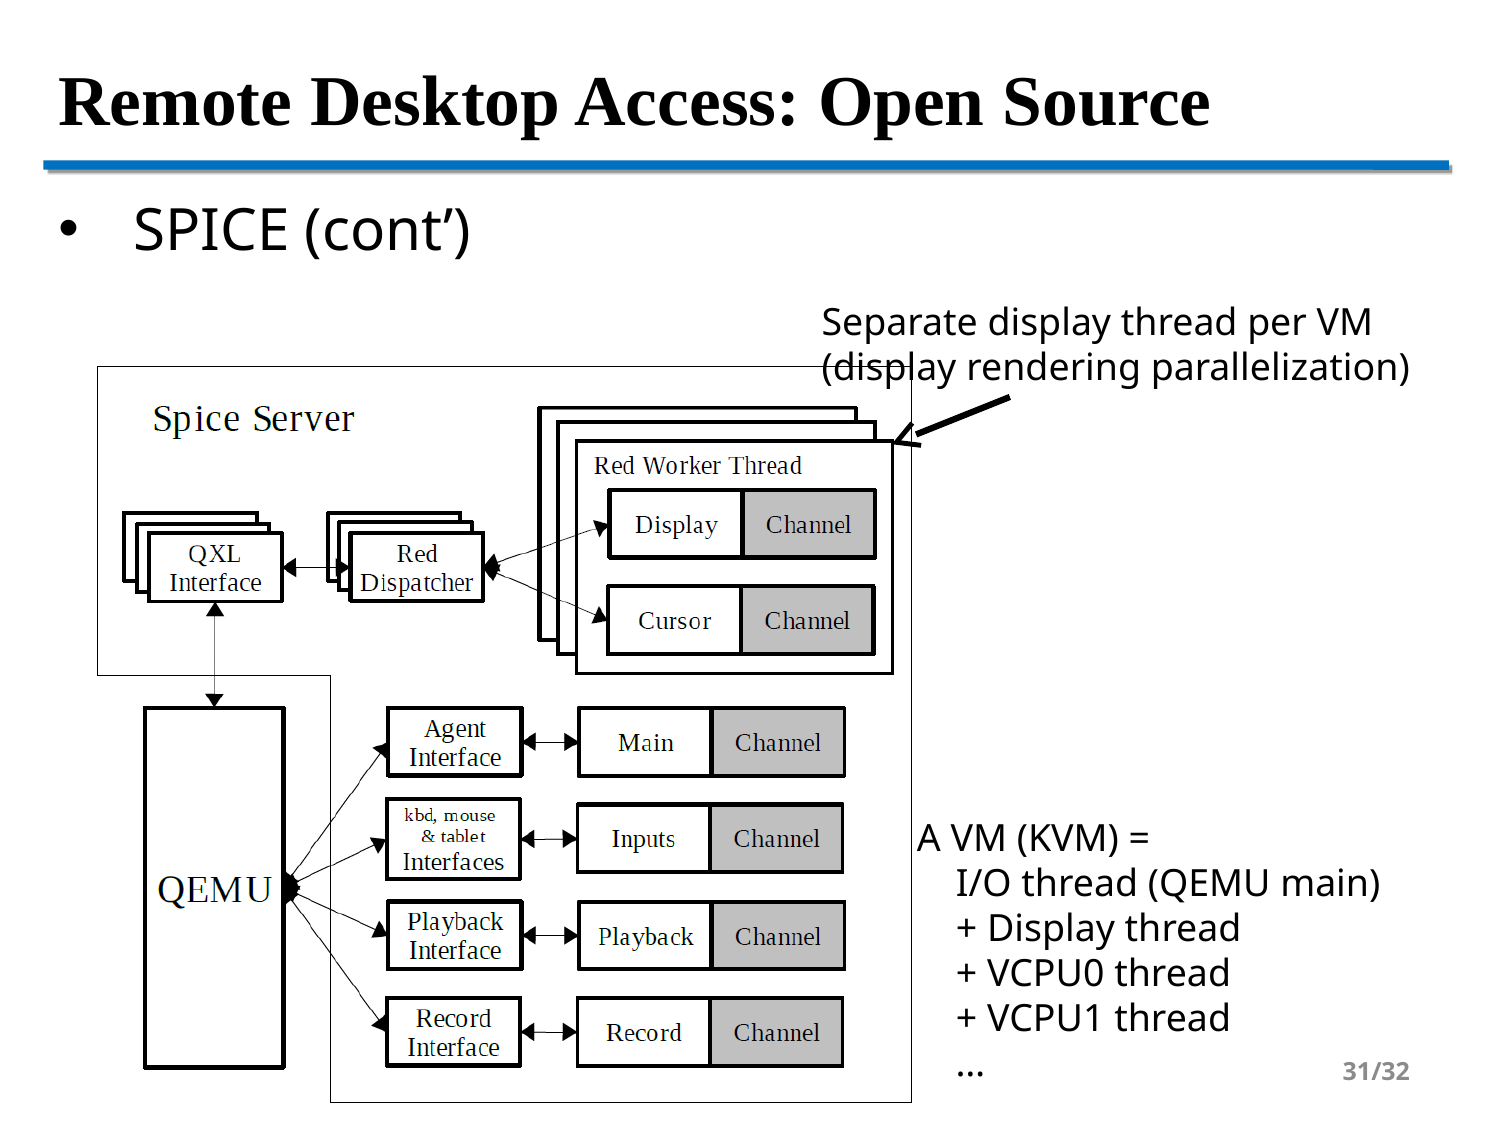

# Remote Desktop Access: Open Source
SPICE (cont’)
Separate display thread per VM
(display rendering parallelization)
A VM (KVM) =
 I/O thread (QEMU main)
 + Display thread
 + VCPU0 thread
 + VCPU1 thread
 …